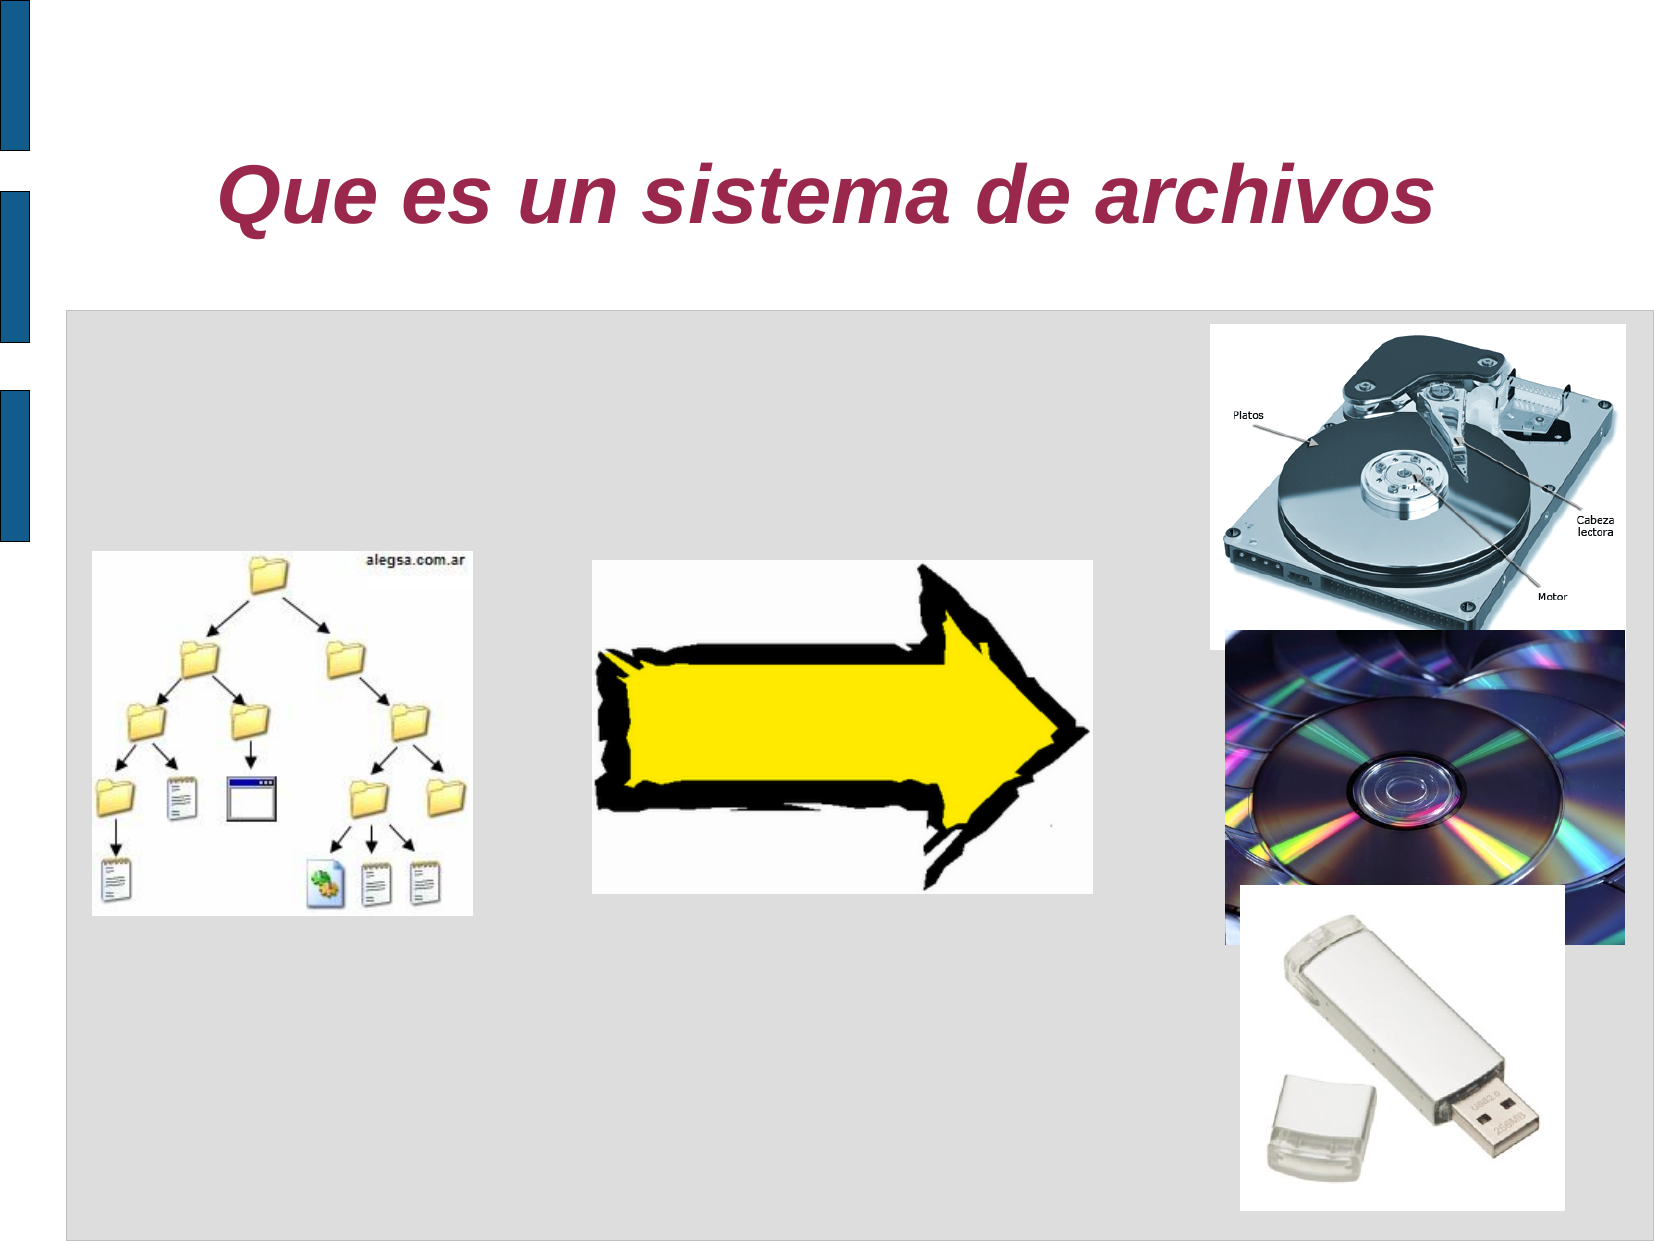

# Que es un sistema de archivos